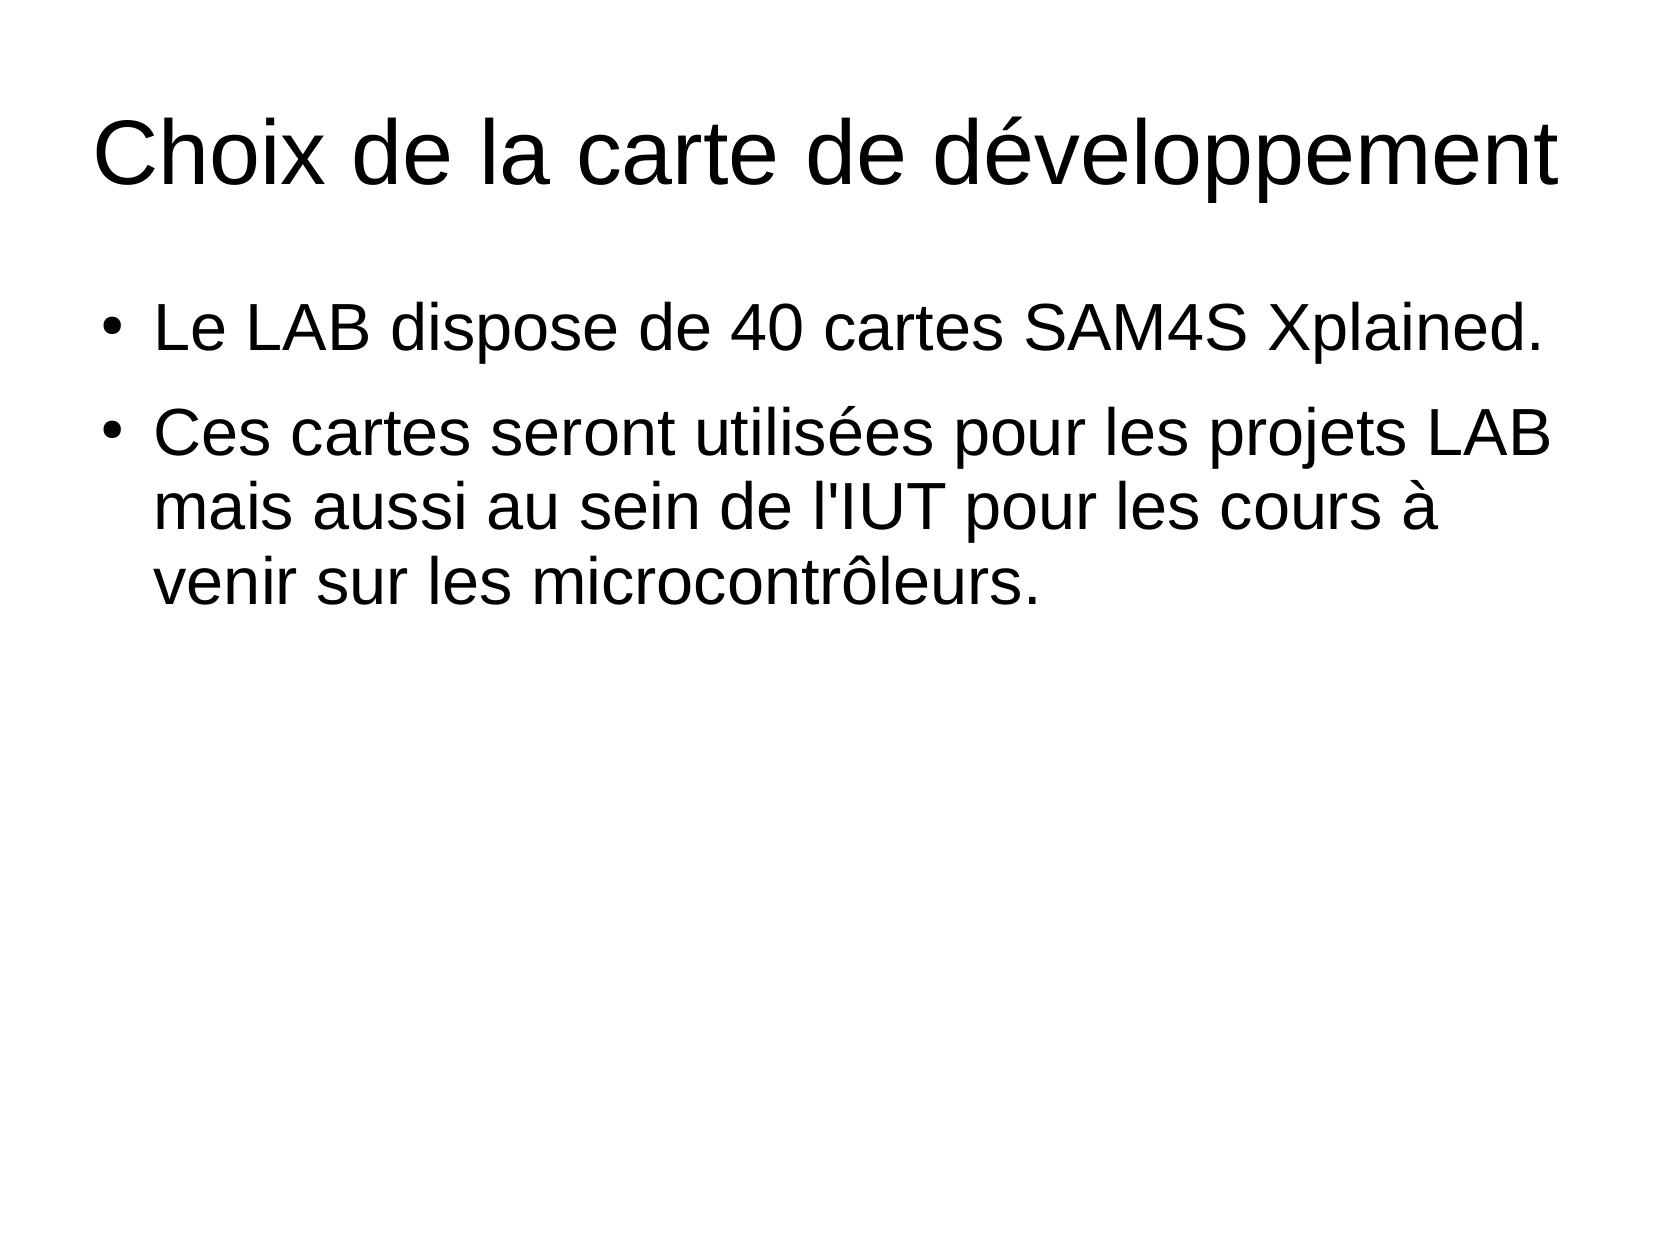

# Choix de la carte de développement
Le LAB dispose de 40 cartes SAM4S Xplained.
Ces cartes seront utilisées pour les projets LAB mais aussi au sein de l'IUT pour les cours à venir sur les microcontrôleurs.